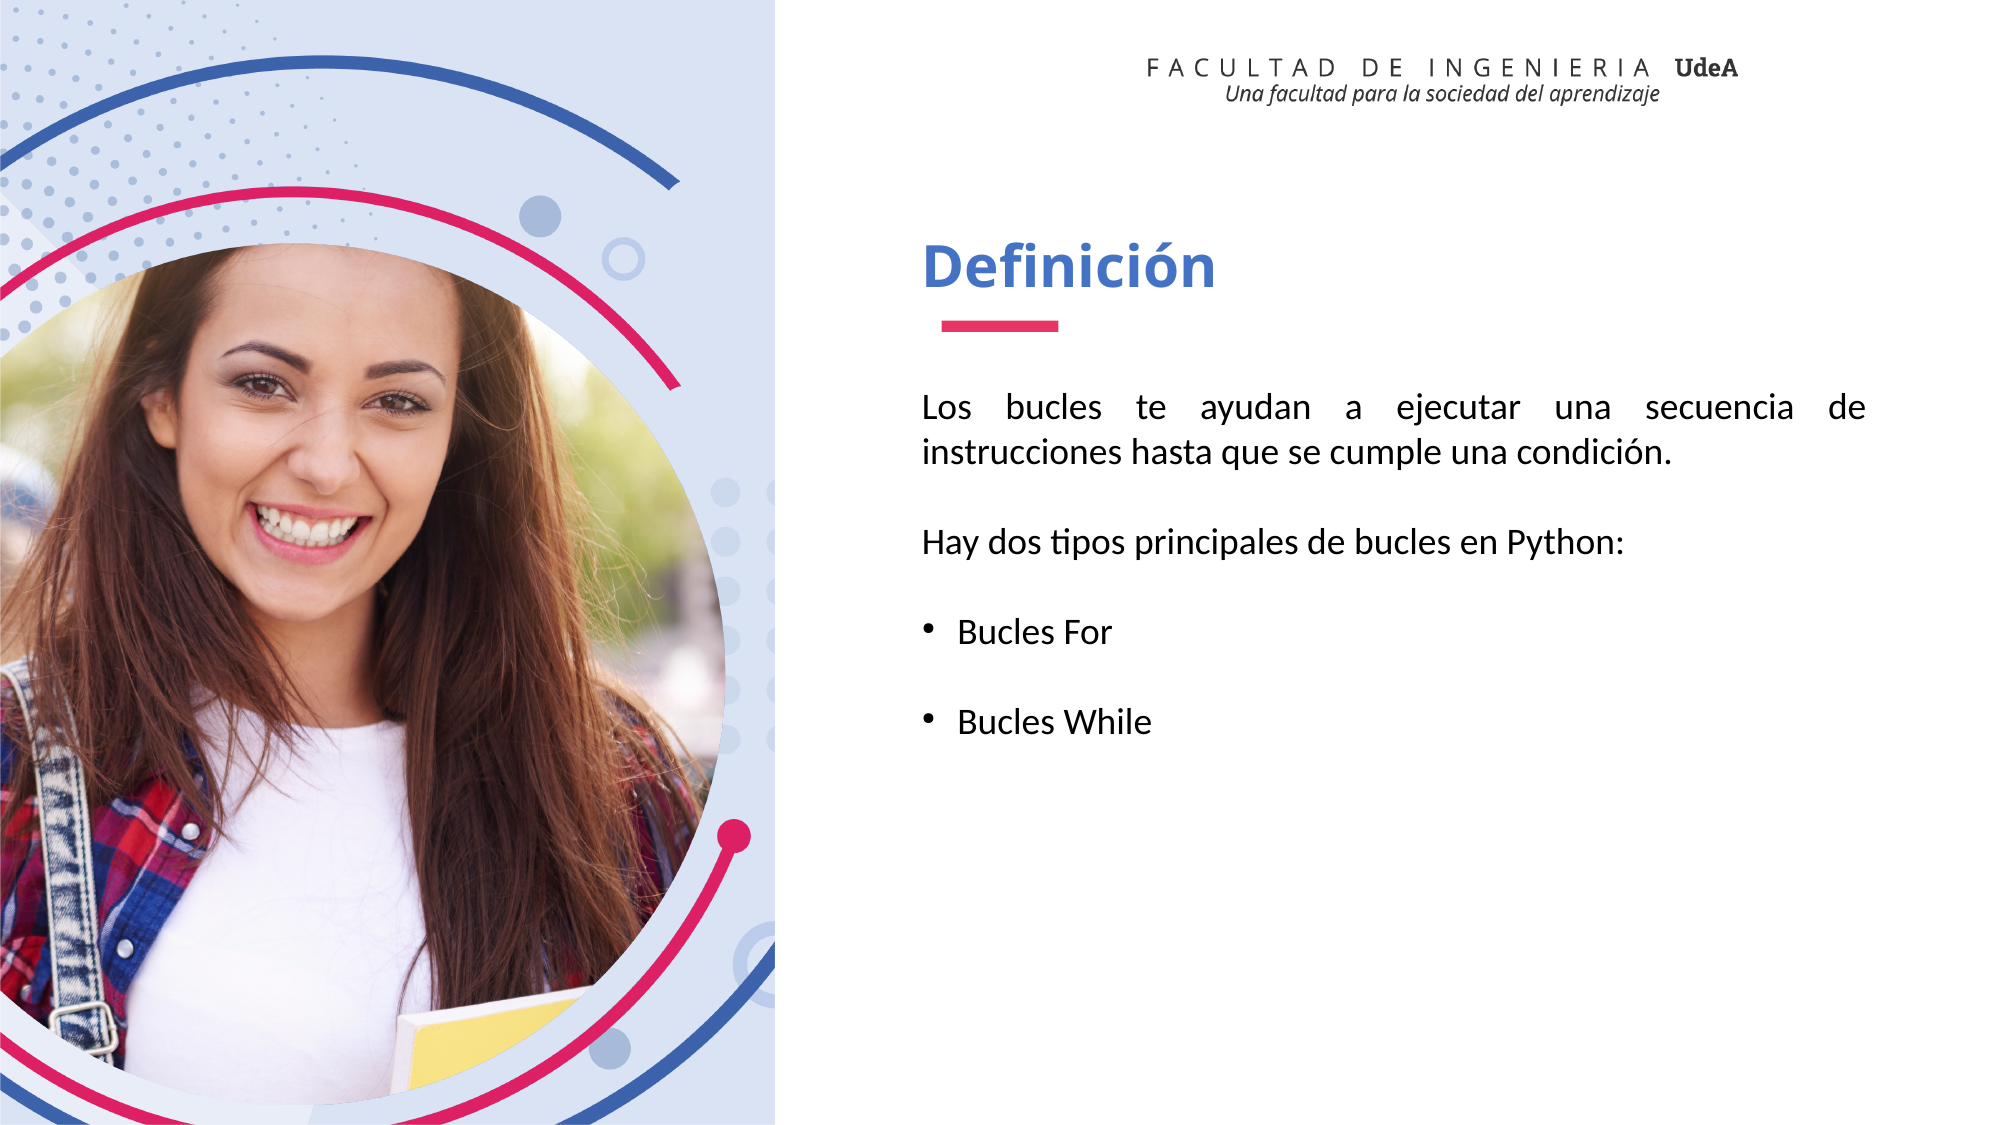

Definición
Los bucles te ayudan a ejecutar una secuencia de instrucciones hasta que se cumple una condición.
Hay dos tipos principales de bucles en Python:
Bucles For
Bucles While